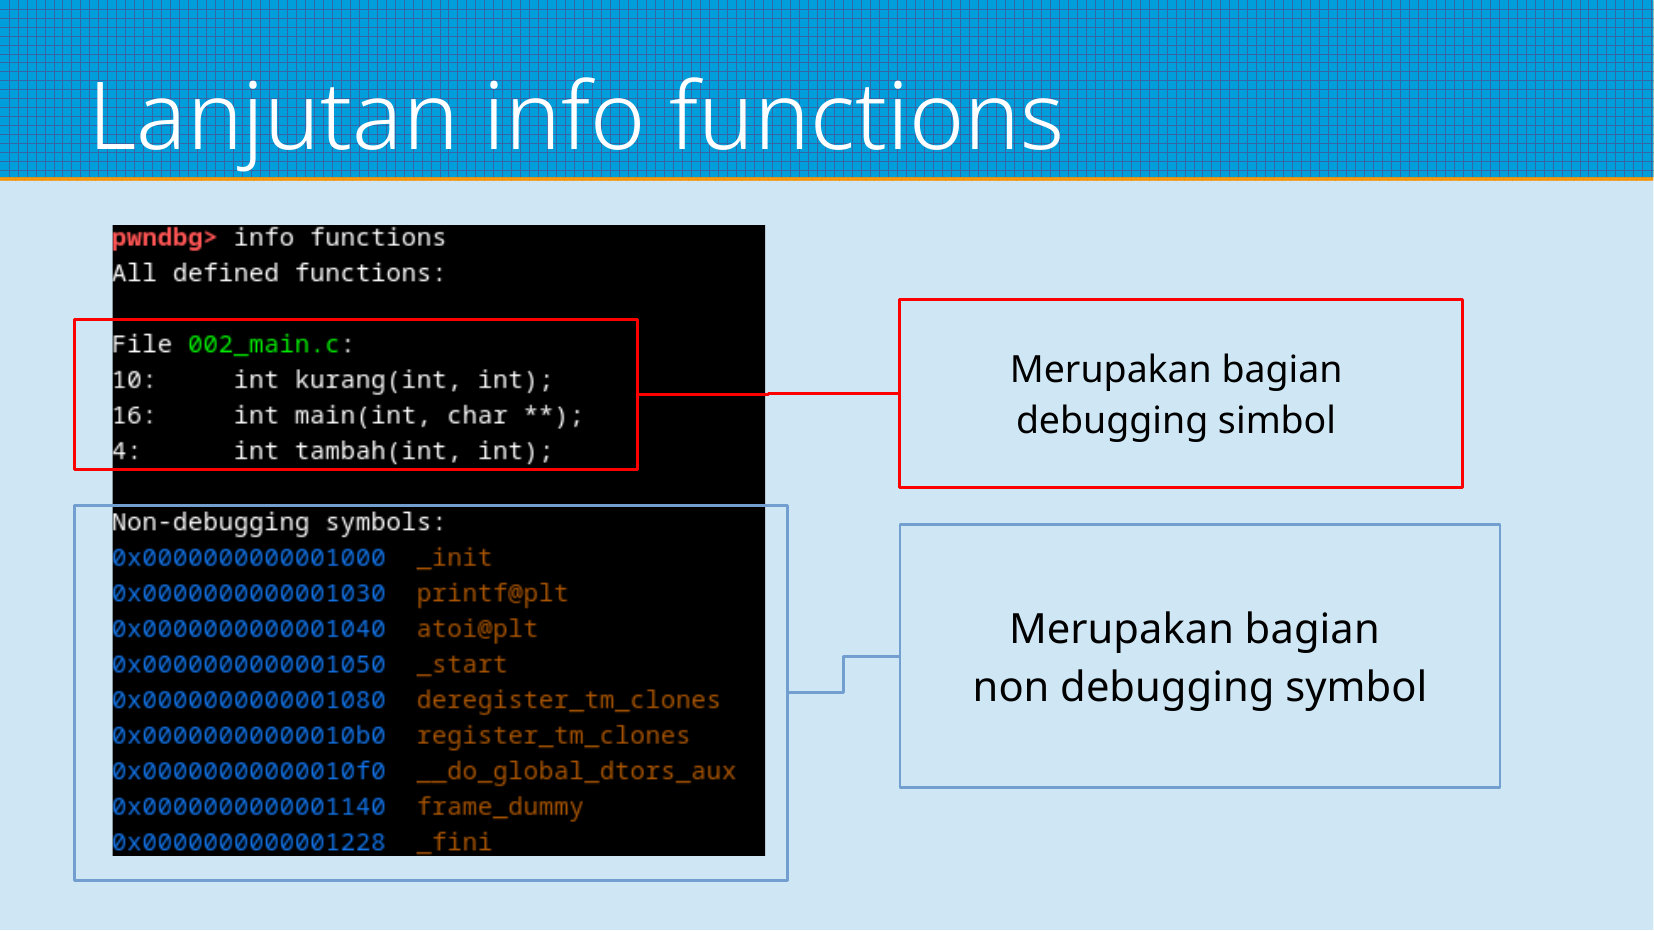

# Lanjutan info functions
Merupakan bagian
debugging simbol
Merupakan bagian
non debugging symbol